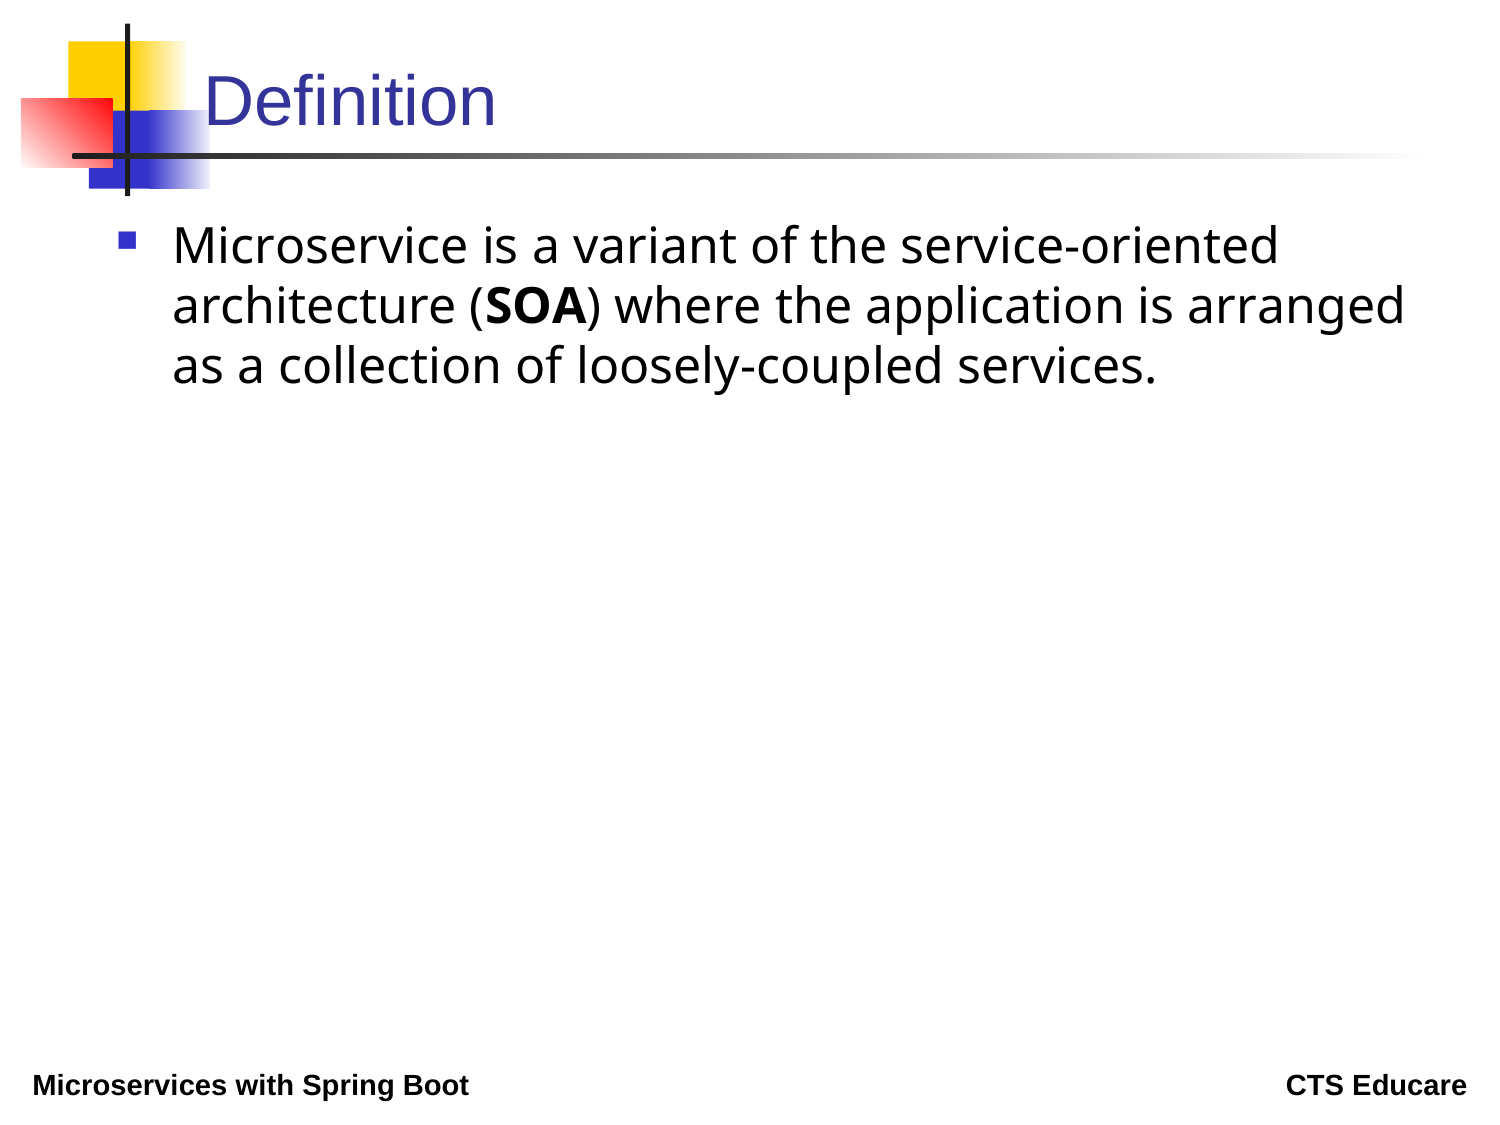

# Definition
Microservice is a variant of the service-oriented architecture (SOA) where the application is arranged as a collection of loosely-coupled services.